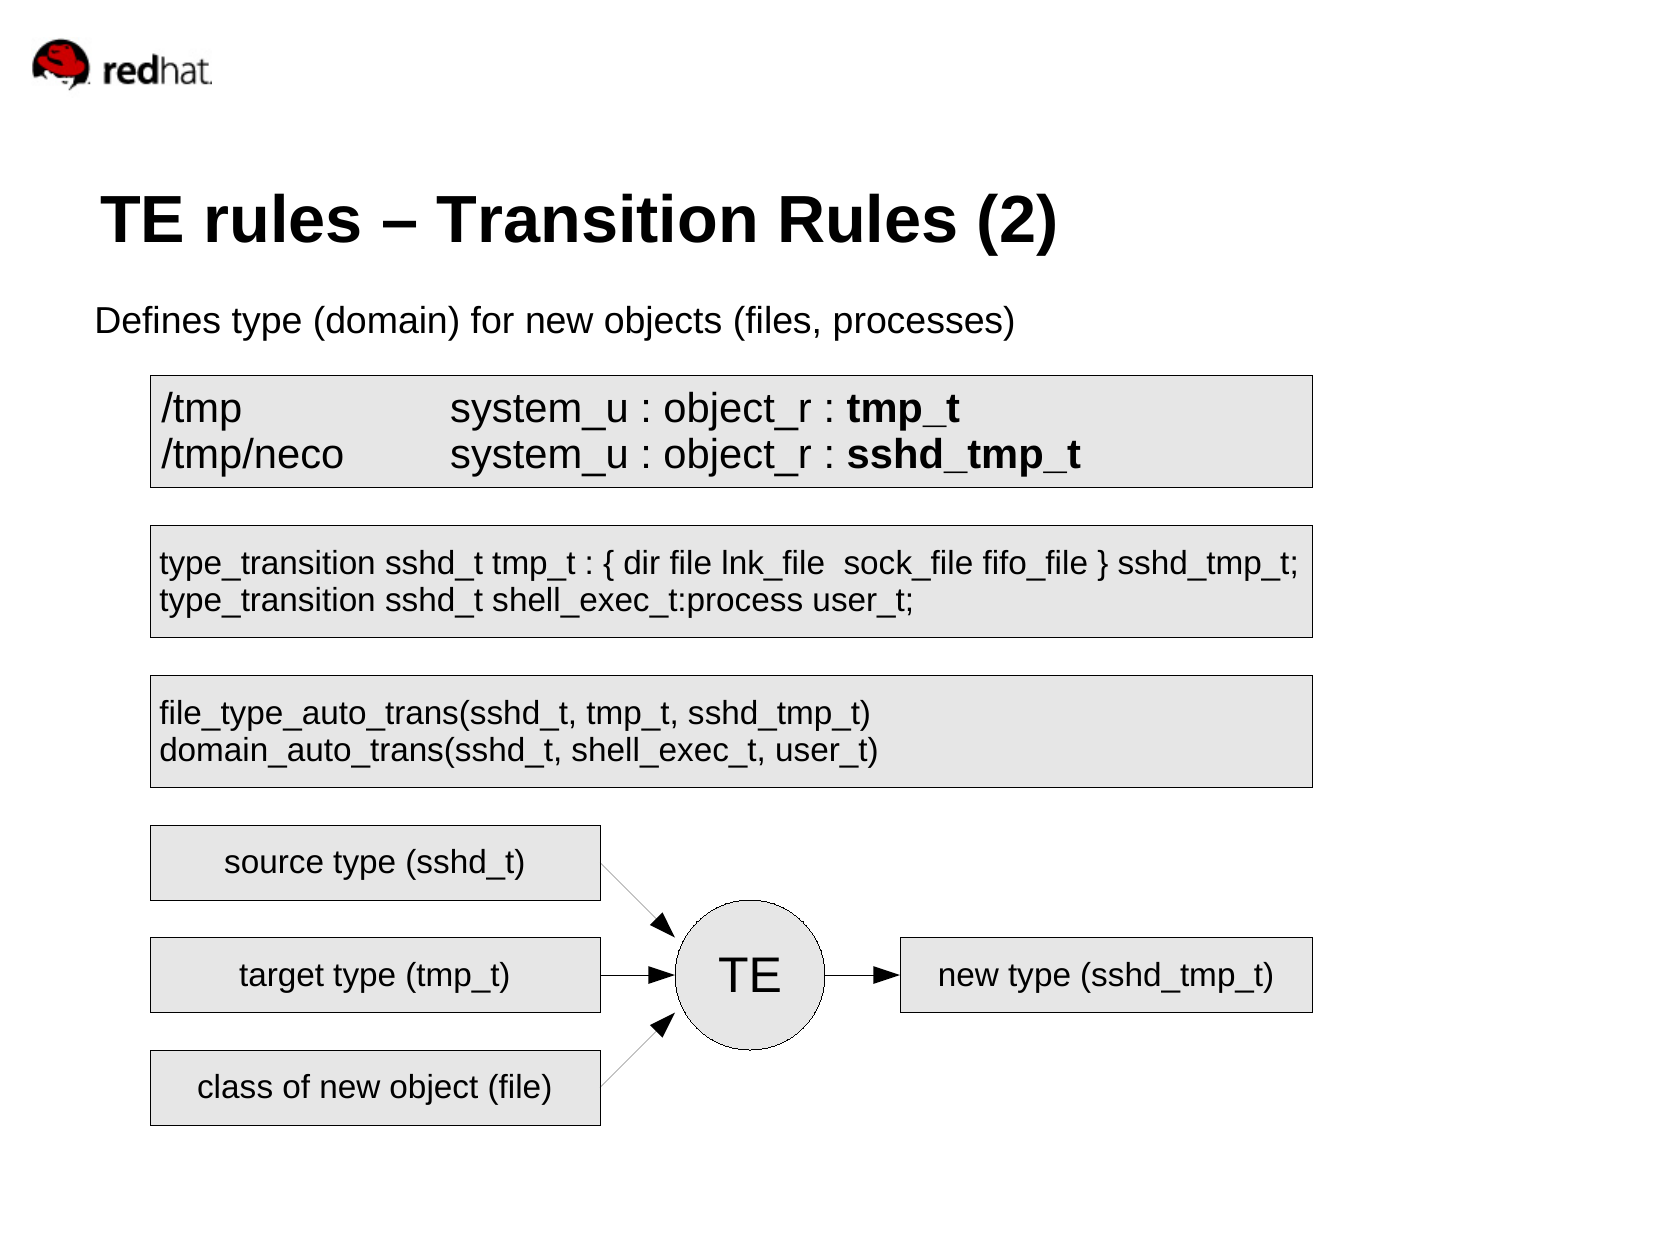

# TE rules – Transition Rules (2)
Defines type (domain) for new objects (files, processes)
 /tmp		system_u : object_r : tmp_t
 /tmp/neco	system_u : object_r : sshd_tmp_t
 type_transition sshd_t tmp_t : { dir file lnk_file sock_file fifo_file } sshd_tmp_t;
 type_transition sshd_t shell_exec_t:process user_t;
 file_type_auto_trans(sshd_t, tmp_t, sshd_tmp_t)
 domain_auto_trans(sshd_t, shell_exec_t, user_t)
source type (sshd_t)
TE
target type (tmp_t)
new type (sshd_tmp_t)
class of new object (file)